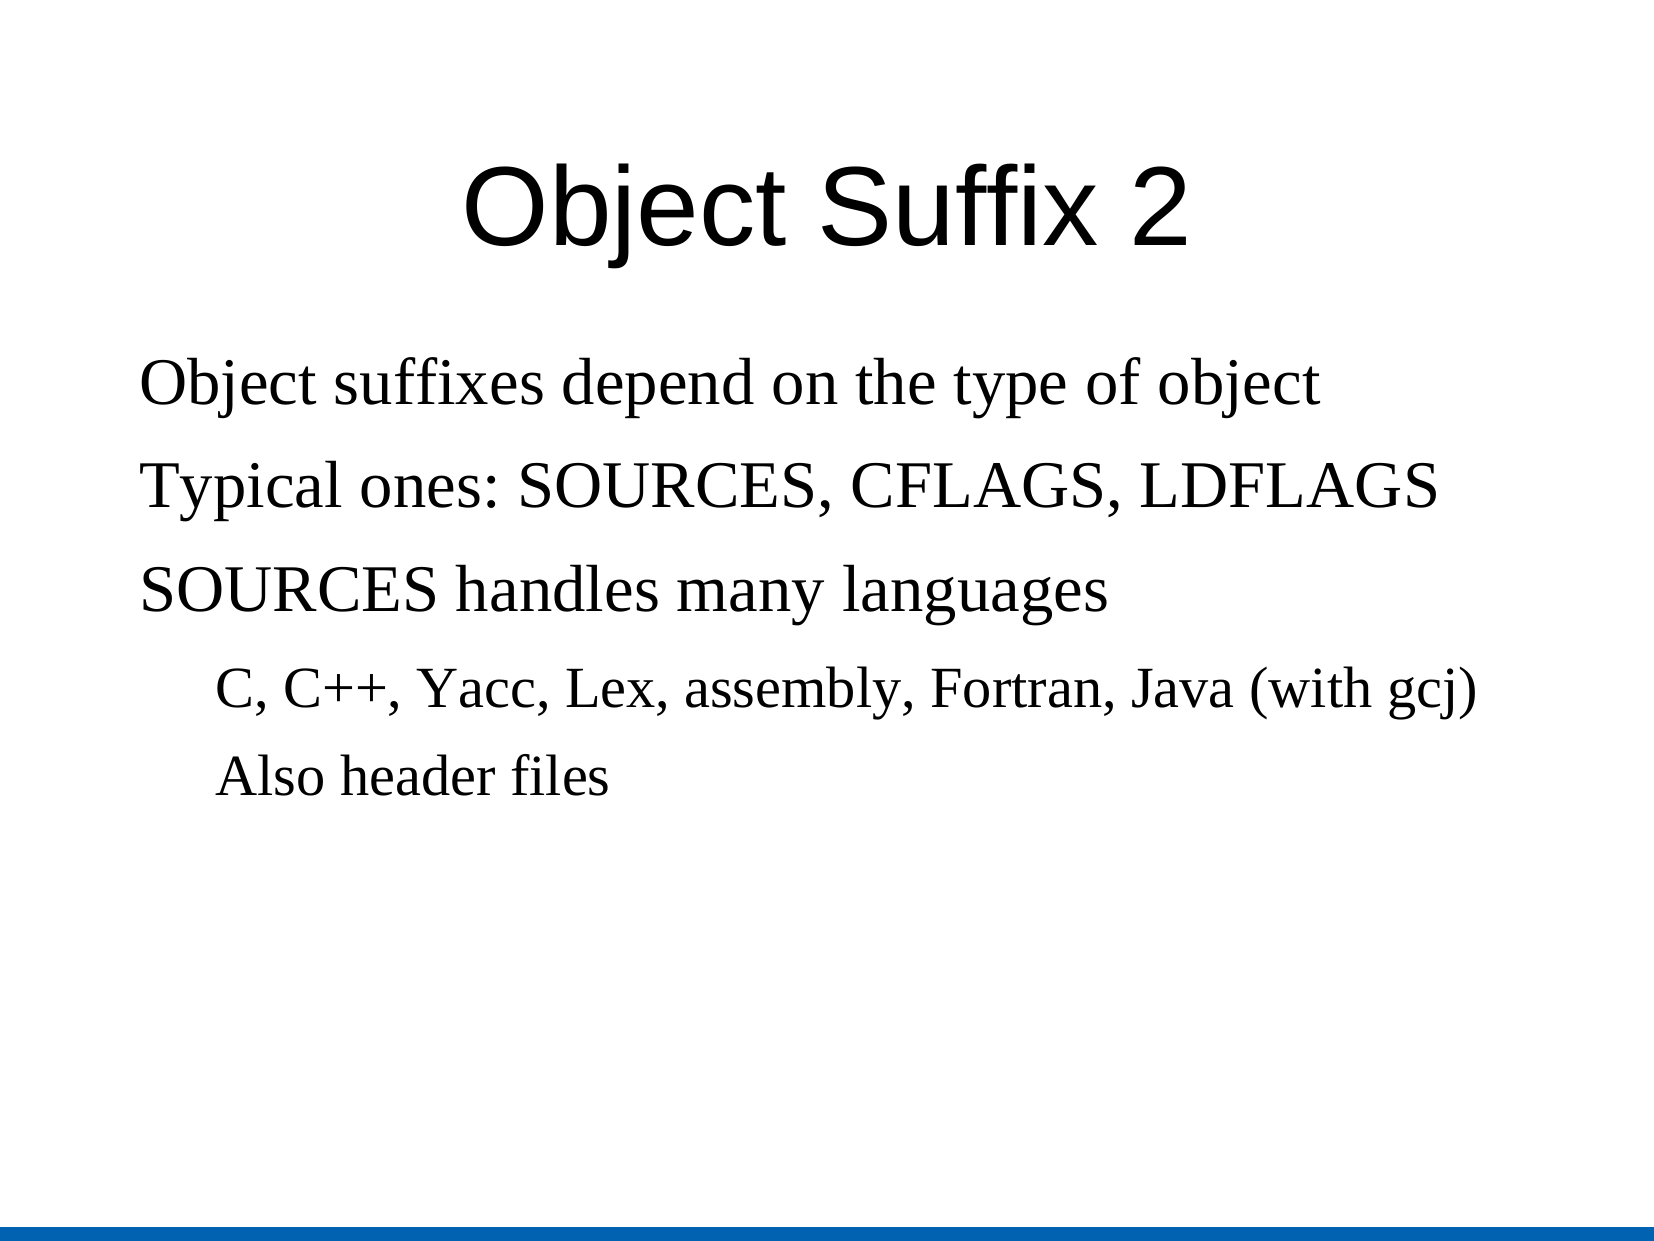

# Object Suffix 2
Object suffixes depend on the type of object
Typical ones: SOURCES, CFLAGS, LDFLAGS
SOURCES handles many languages
C, C++, Yacc, Lex, assembly, Fortran, Java (with gcj)
Also header files